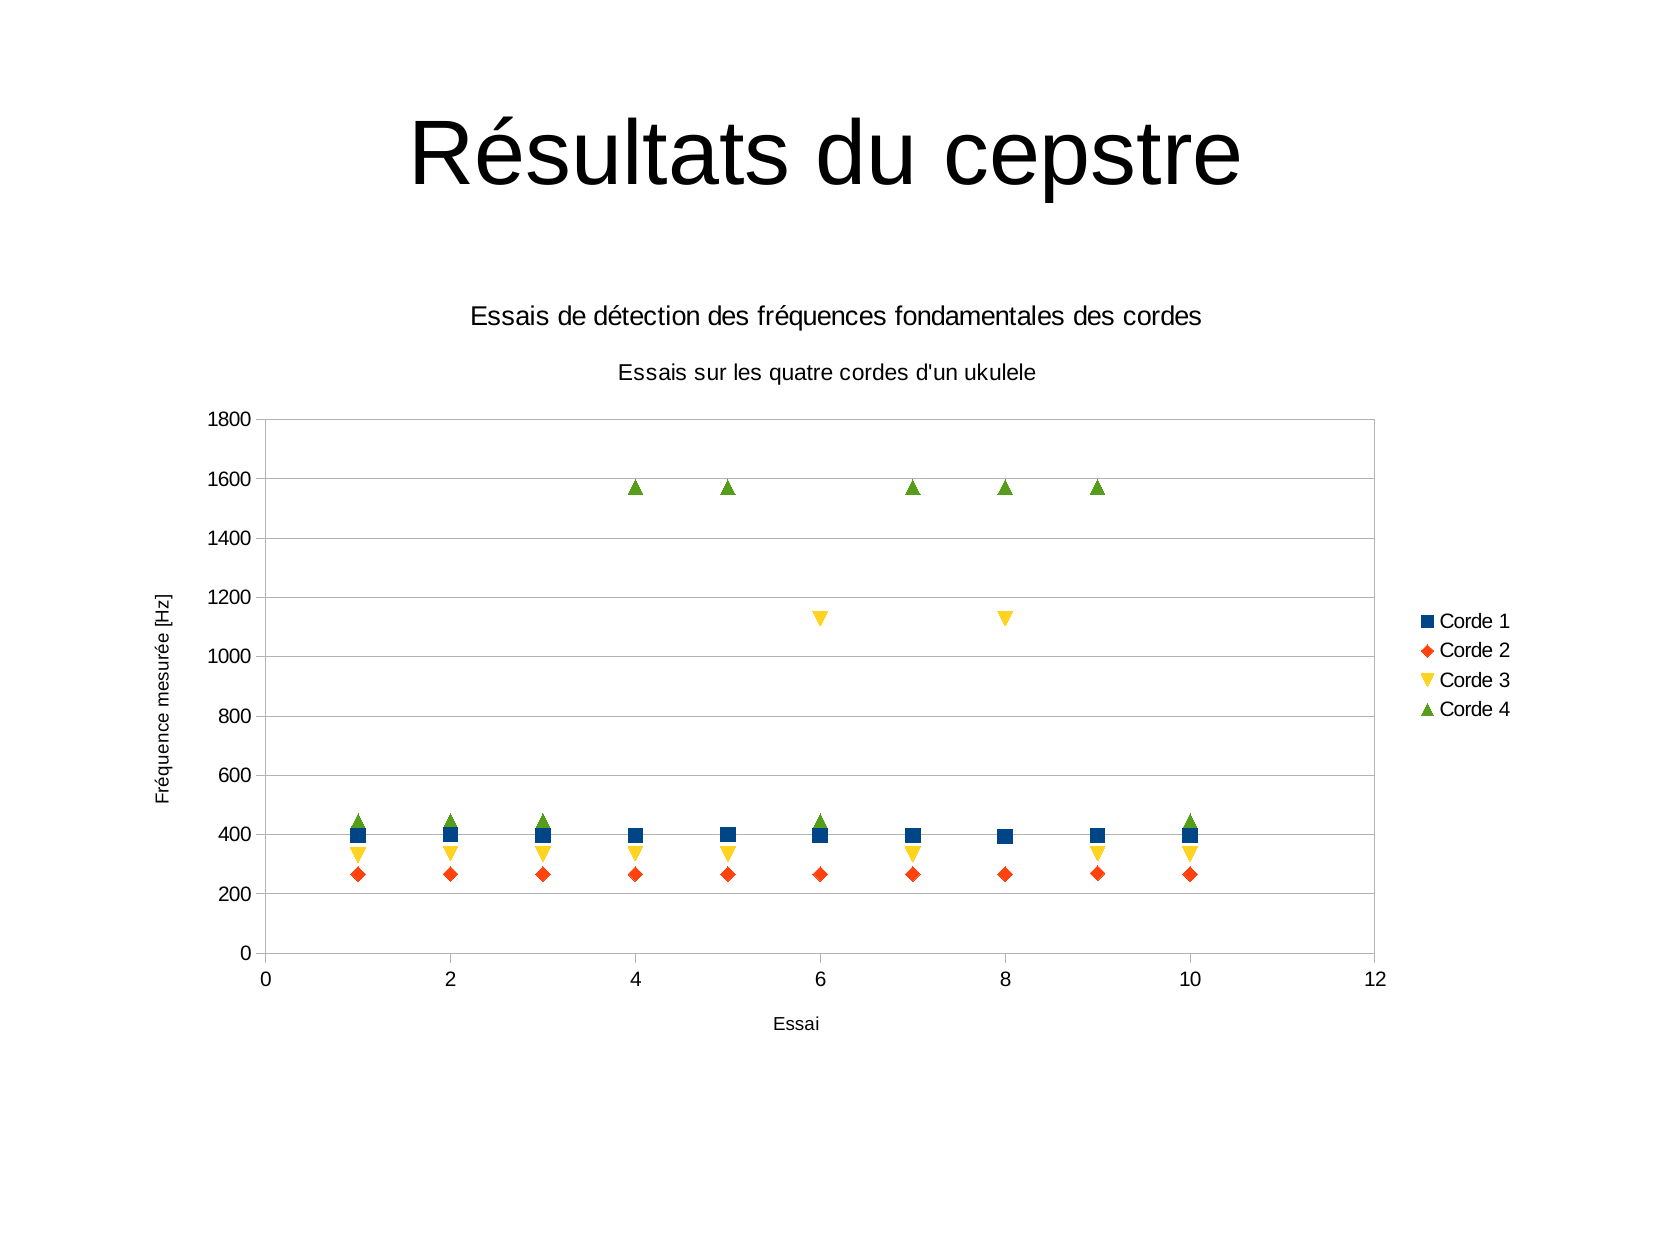

# Résultats du cepstre
### Chart: Essais de détection des fréquences fondamentales des cordes
Essais sur les quatre cordes d'un ukulele
| Category | Corde 1 | Corde 2 | Corde 3 | Corde 4 |
|---|---|---|---|---|